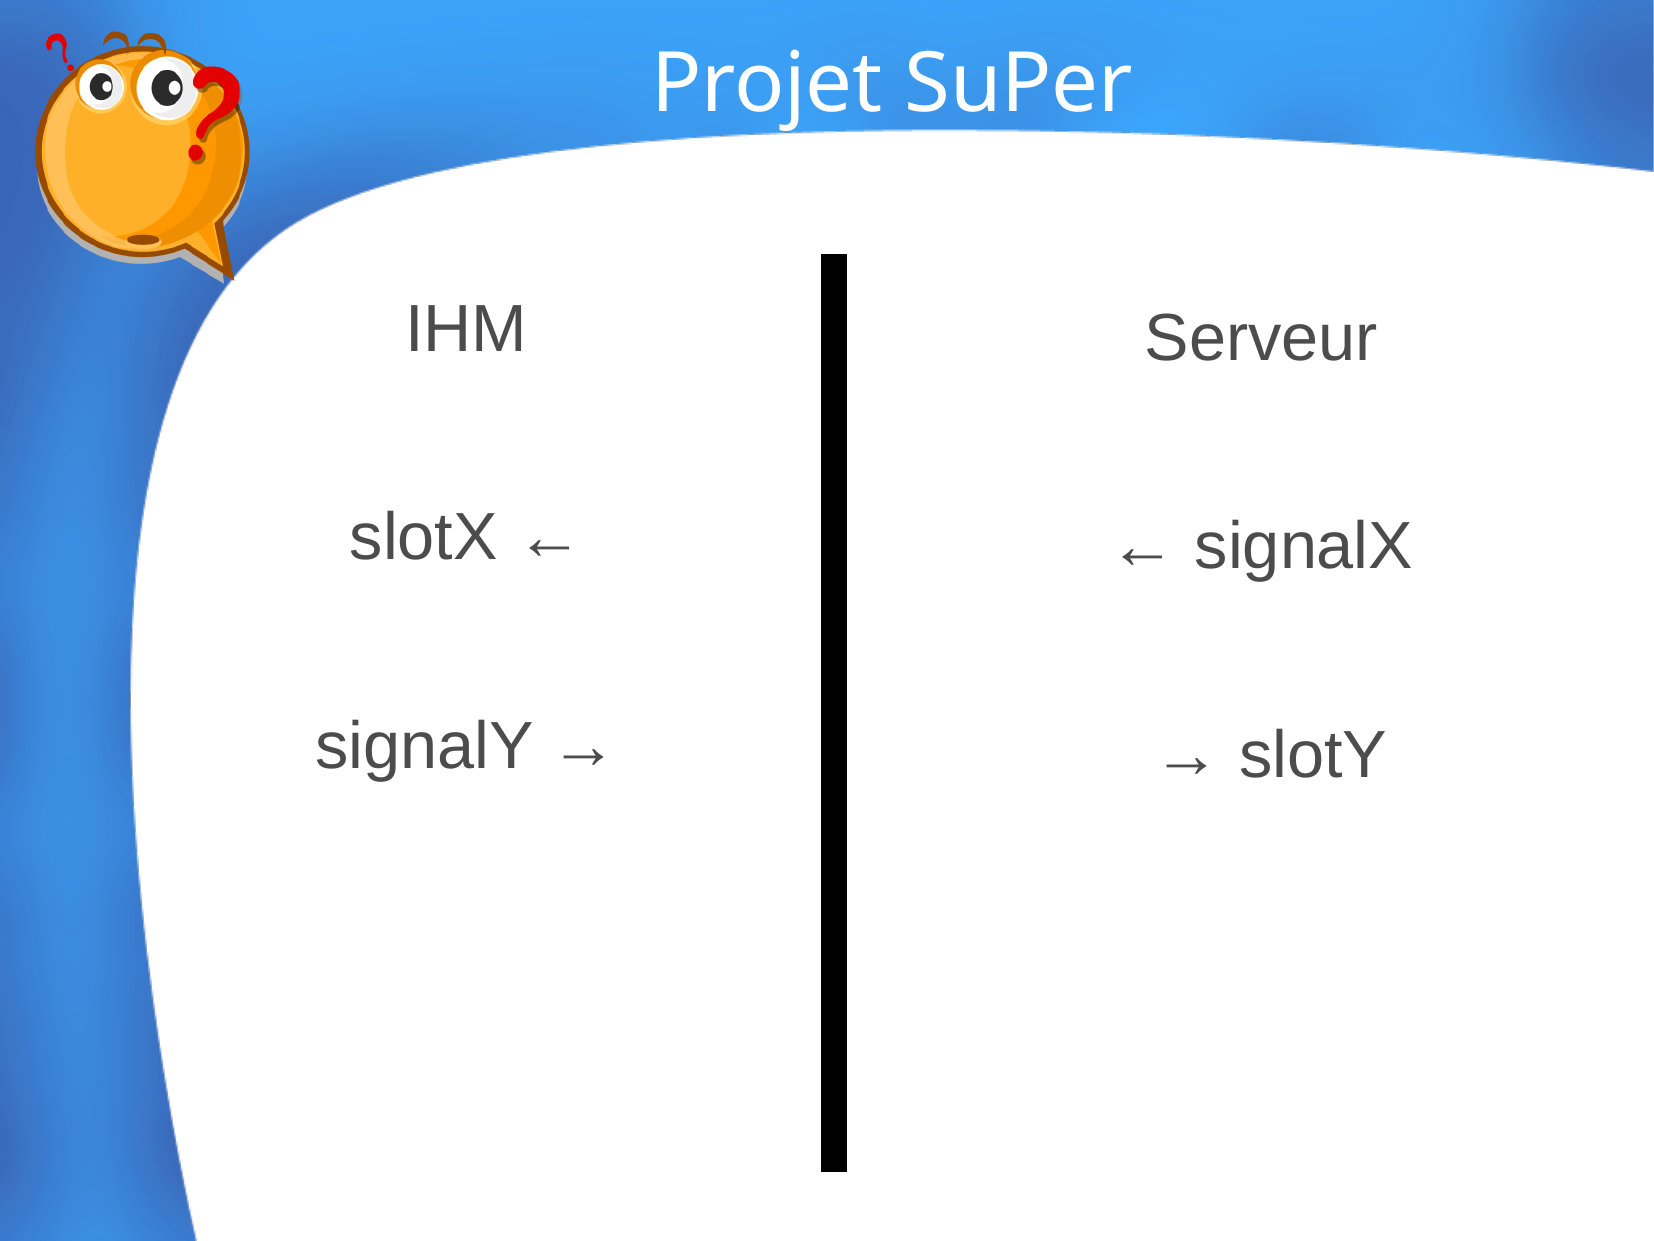

# Projet SuPer
IHM
slotX ←
signalY →
Serveur
← signalX
 → slotY